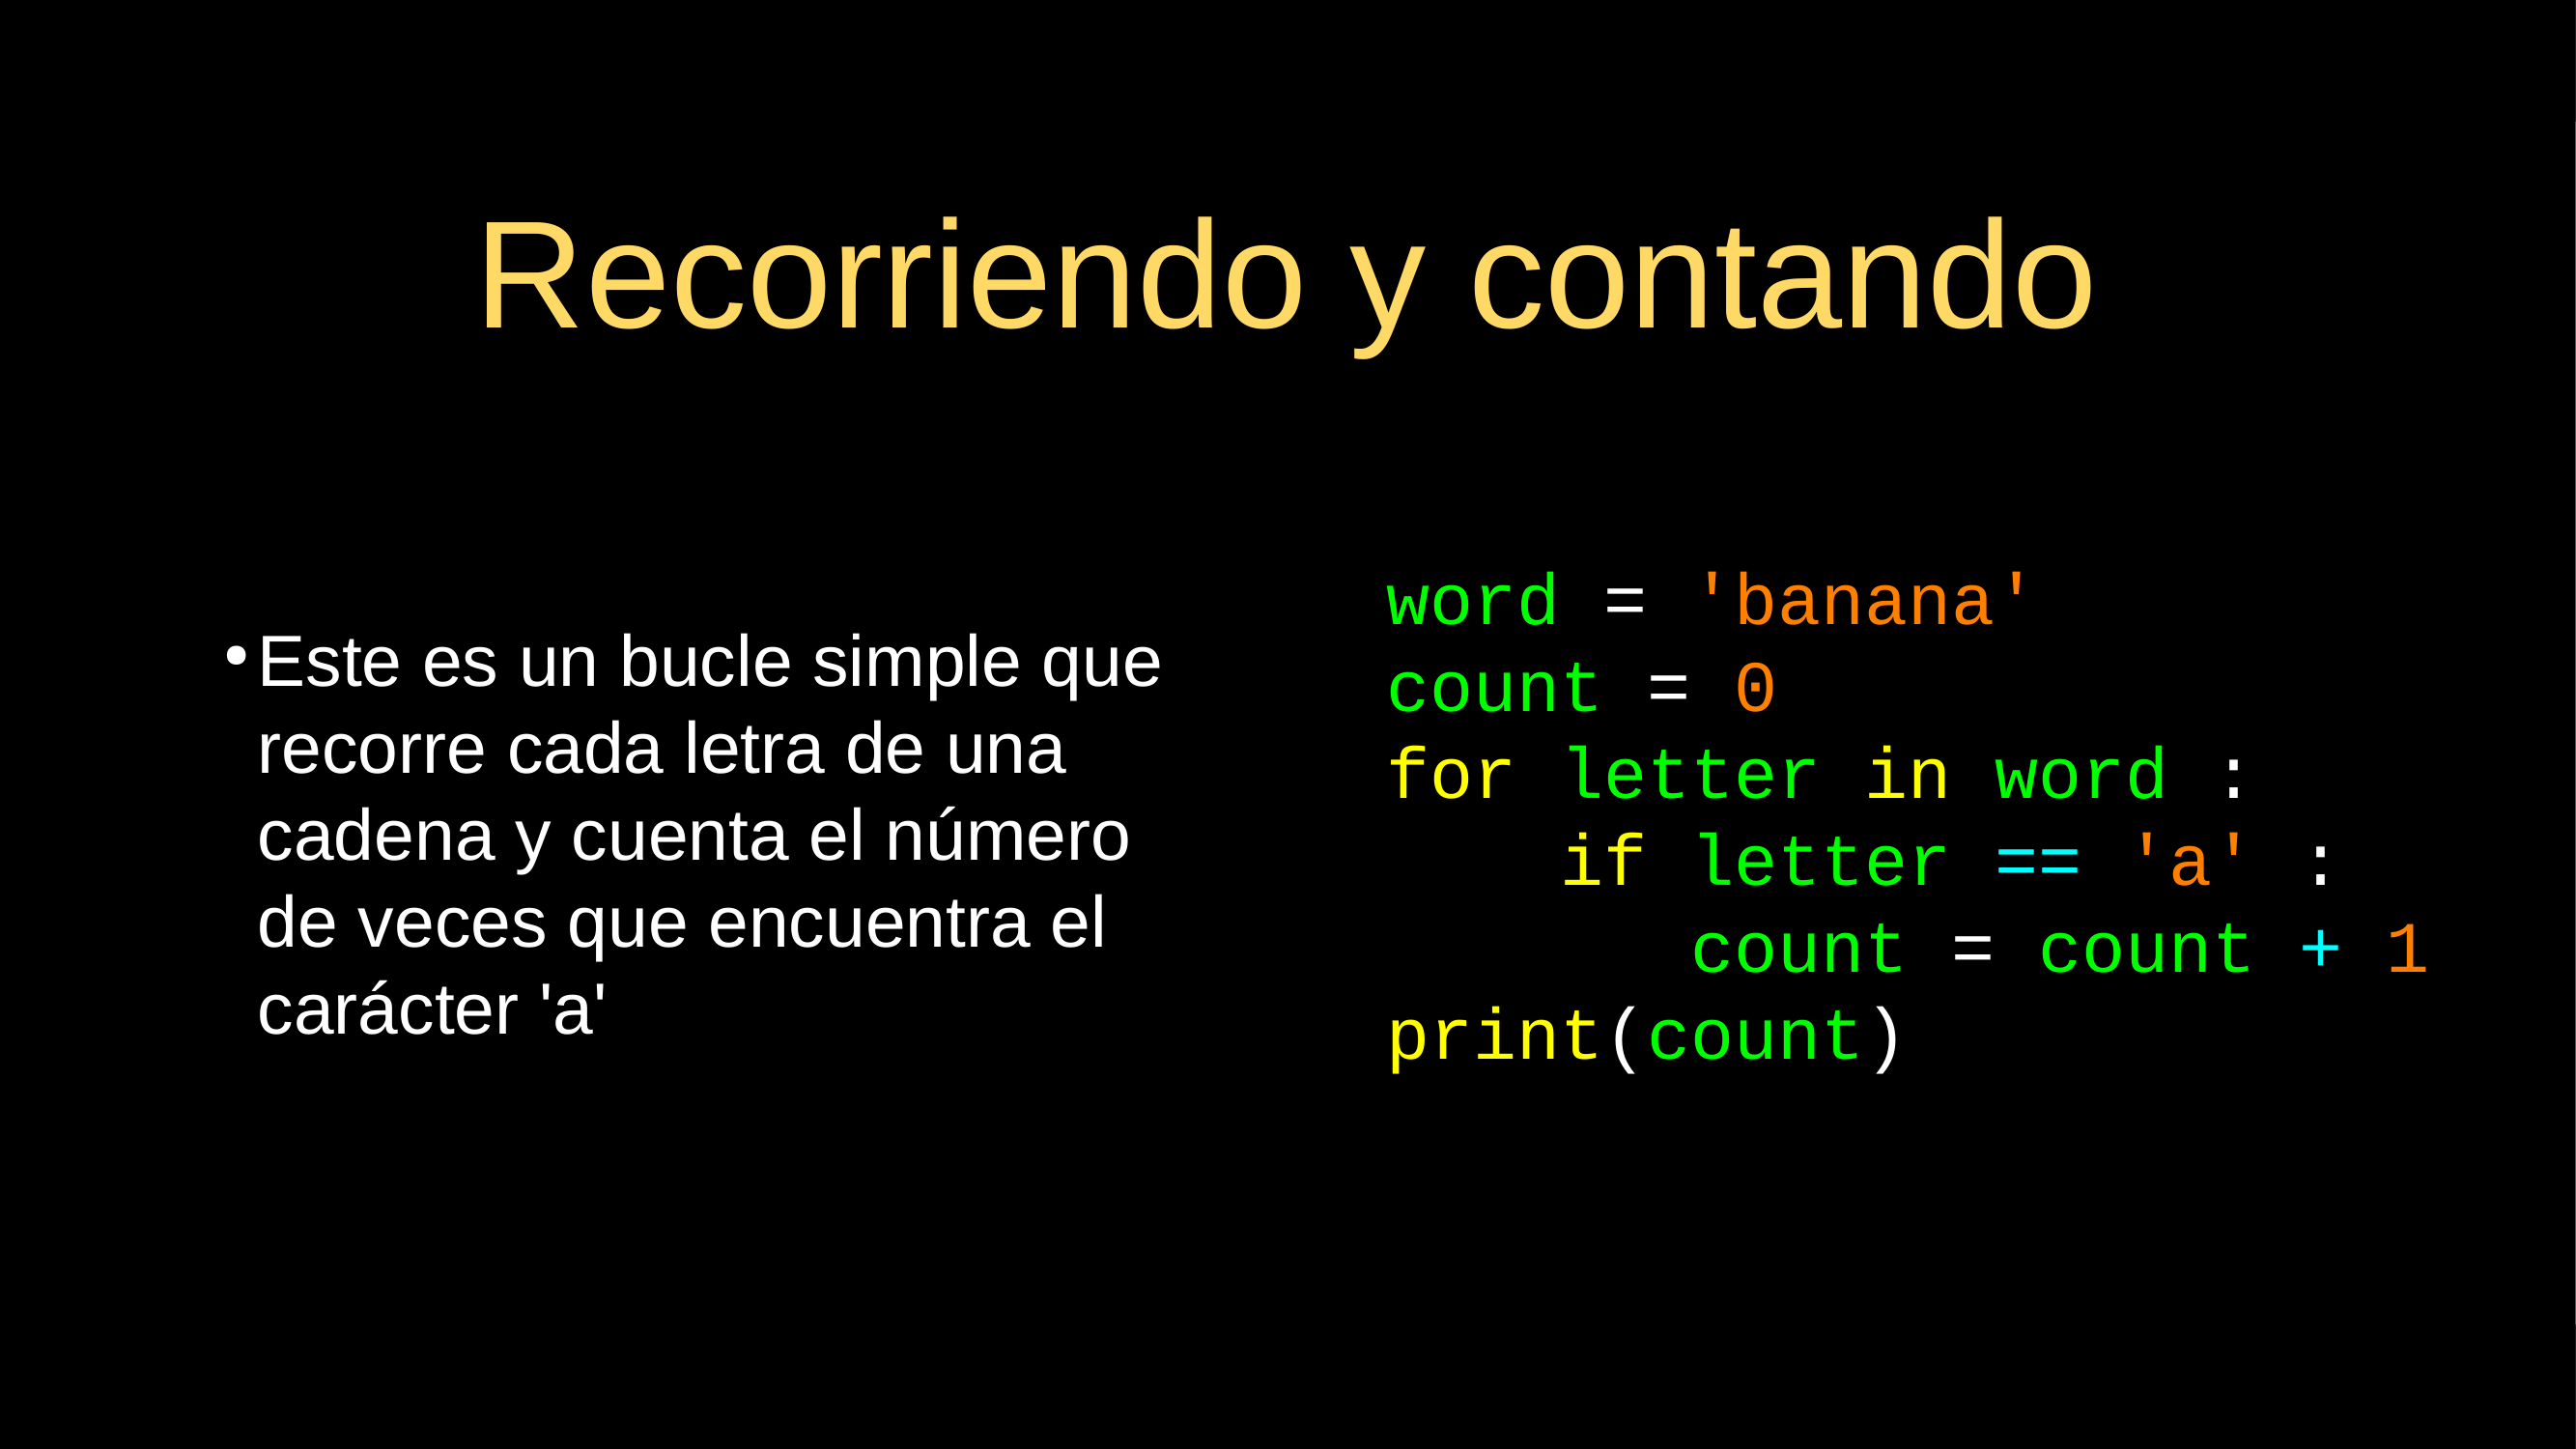

# Recorriendo y contando
Este es un bucle simple que recorre cada letra de una cadena y cuenta el número de veces que encuentra el carácter 'a'
word = 'banana'
count = 0
for letter in word :
 if letter == 'a' :
 count = count + 1
print(count)